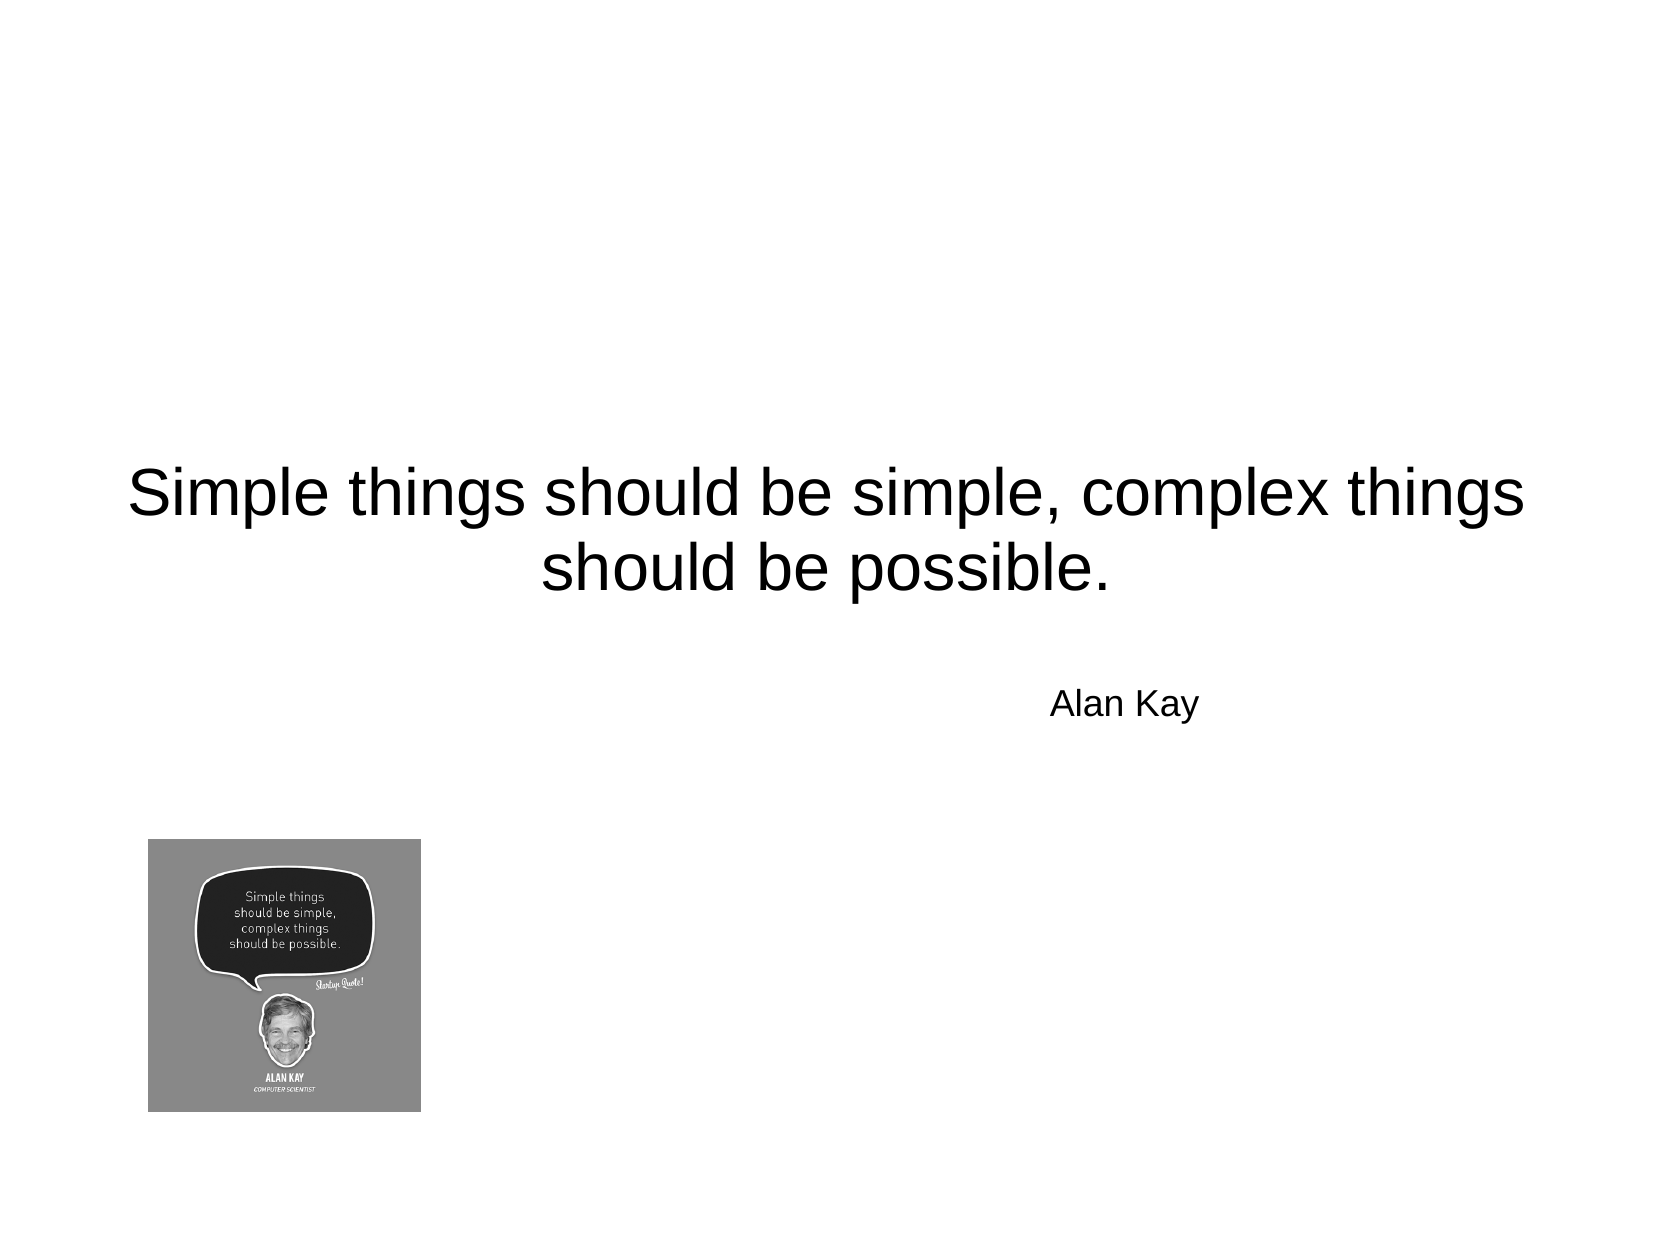

# Simple things should be simple, complex things should be possible.
Alan Kay